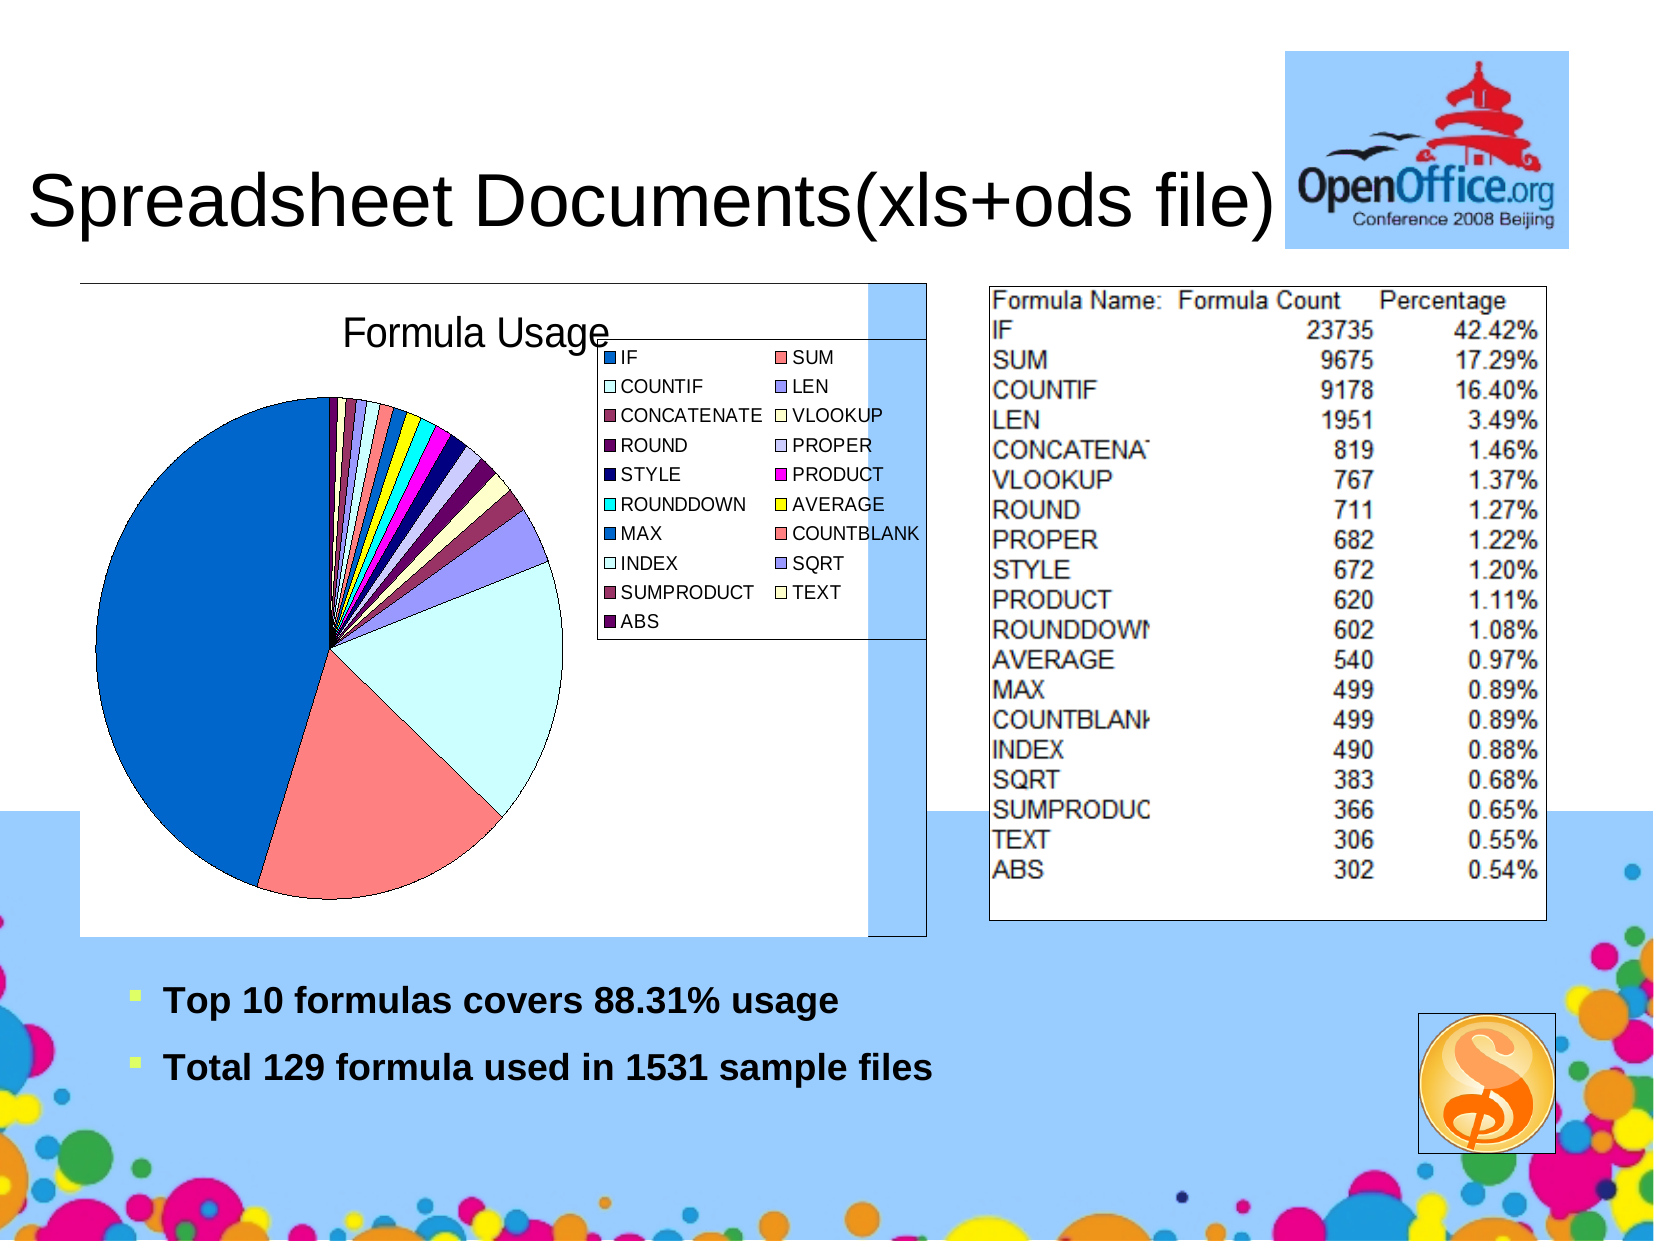

# Spreadsheet Documents(xls+ods file)
### Chart: Formula Usage
| Category | Column G | Percentage |
|---|---|---|
| IF | 23735.0 | 0.424187725631769 |
| SUM | 9675.0 | 0.172909890267005 |
| COUNTIF | 9178.0 | 0.16402759409515 |
| LEN | 1951.0 | 0.0348679272259356 |
| CONCATENATE | 819.0 | 0.0146370232691139 |
| VLOOKUP | 767.0 | 0.0137076884583765 |
| ROUND | 711.0 | 0.0127068663545055 |
| PROPER | 682.0 | 0.0121885834792866 |
| STYLE | 672.0 | 0.0120098652464524 |
| PRODUCT | 620.0 | 0.0110805304357151 |
| ROUNDDOWN | 602.0 | 0.0107588376166136 |
| AVERAGE | 540.0 | 0.00965078457304214 |
| MAX | 499.0 | 0.00891803981842227 |
| COUNTBLANK | 499.0 | 0.00891803981842227 |
| INDEX | 490.0 | 0.00875719340887157 |
| SQRT | 383.0 | 0.00684490831754656 |
| SUMPRODUCT | 366.0 | 0.00654108732172856 |
| TEXT | 306.0 | 0.00546877792472388 |
| ABS | 302.0 | 0.00539729063159024 |
Top 10 formulas covers 88.31% usage
Total 129 formula used in 1531 sample files